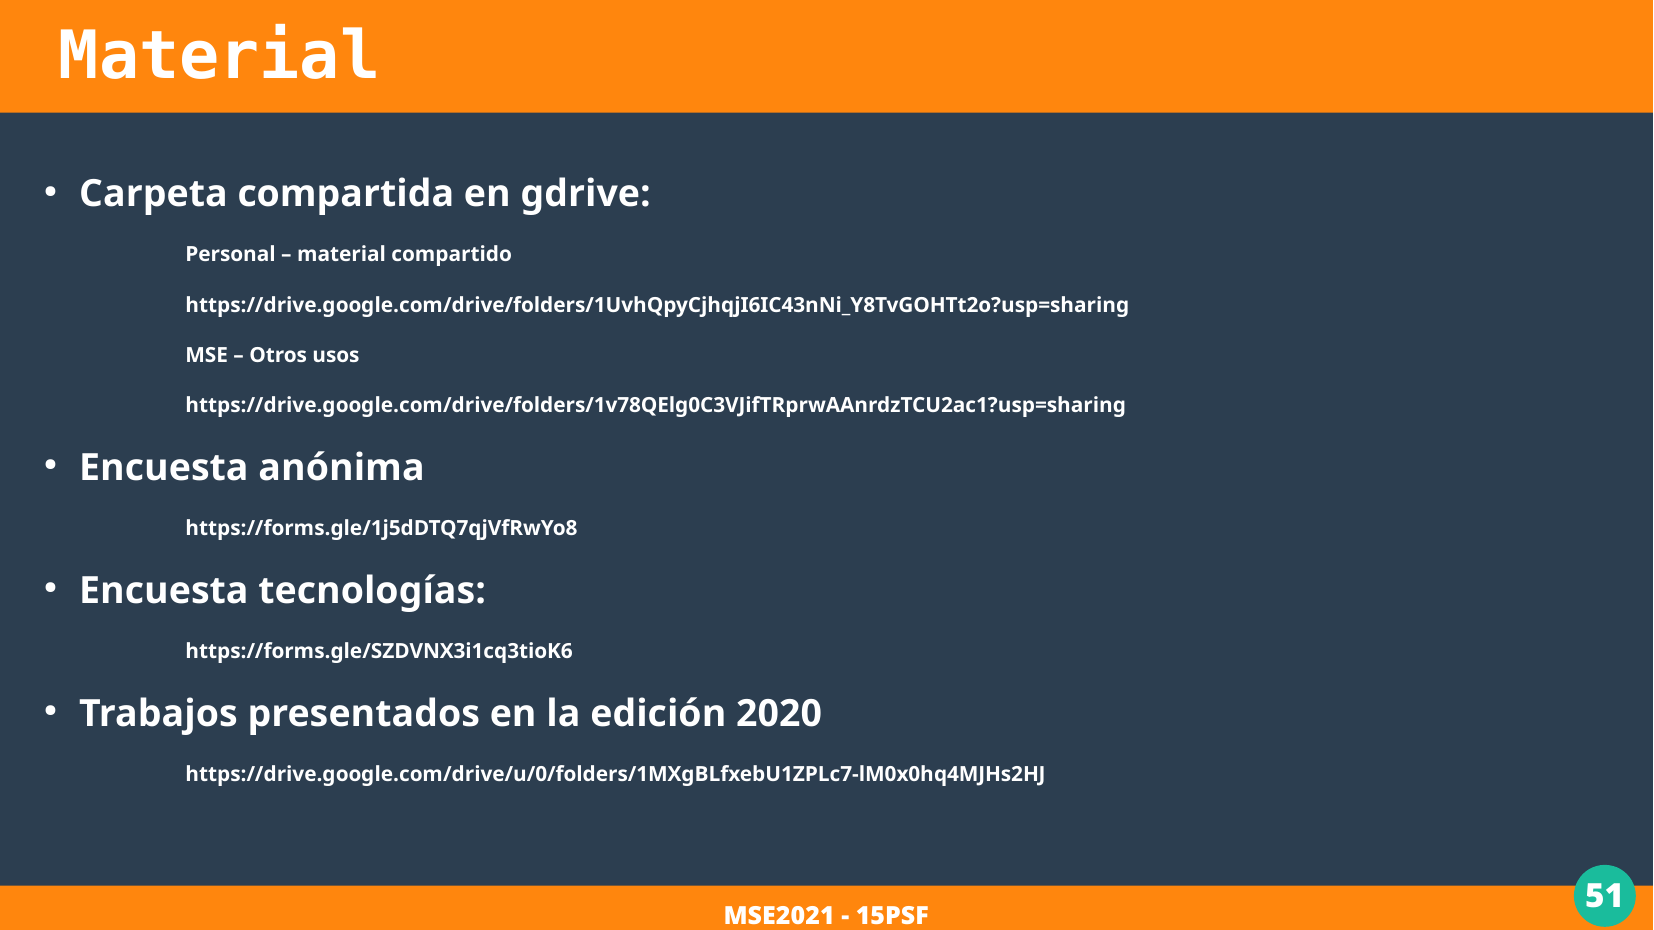

# Material
Carpeta compartida en gdrive:
Personal – material compartido
https://drive.google.com/drive/folders/1UvhQpyCjhqjI6IC43nNi_Y8TvGOHTt2o?usp=sharing
MSE – Otros usos
https://drive.google.com/drive/folders/1v78QElg0C3VJifTRprwAAnrdzTCU2ac1?usp=sharing
Encuesta anónima
https://forms.gle/1j5dDTQ7qjVfRwYo8
Encuesta tecnologías:
https://forms.gle/SZDVNX3i1cq3tioK6
Trabajos presentados en la edición 2020
https://drive.google.com/drive/u/0/folders/1MXgBLfxebU1ZPLc7-lM0x0hq4MJHs2HJ
MSE2021 - 15PSF